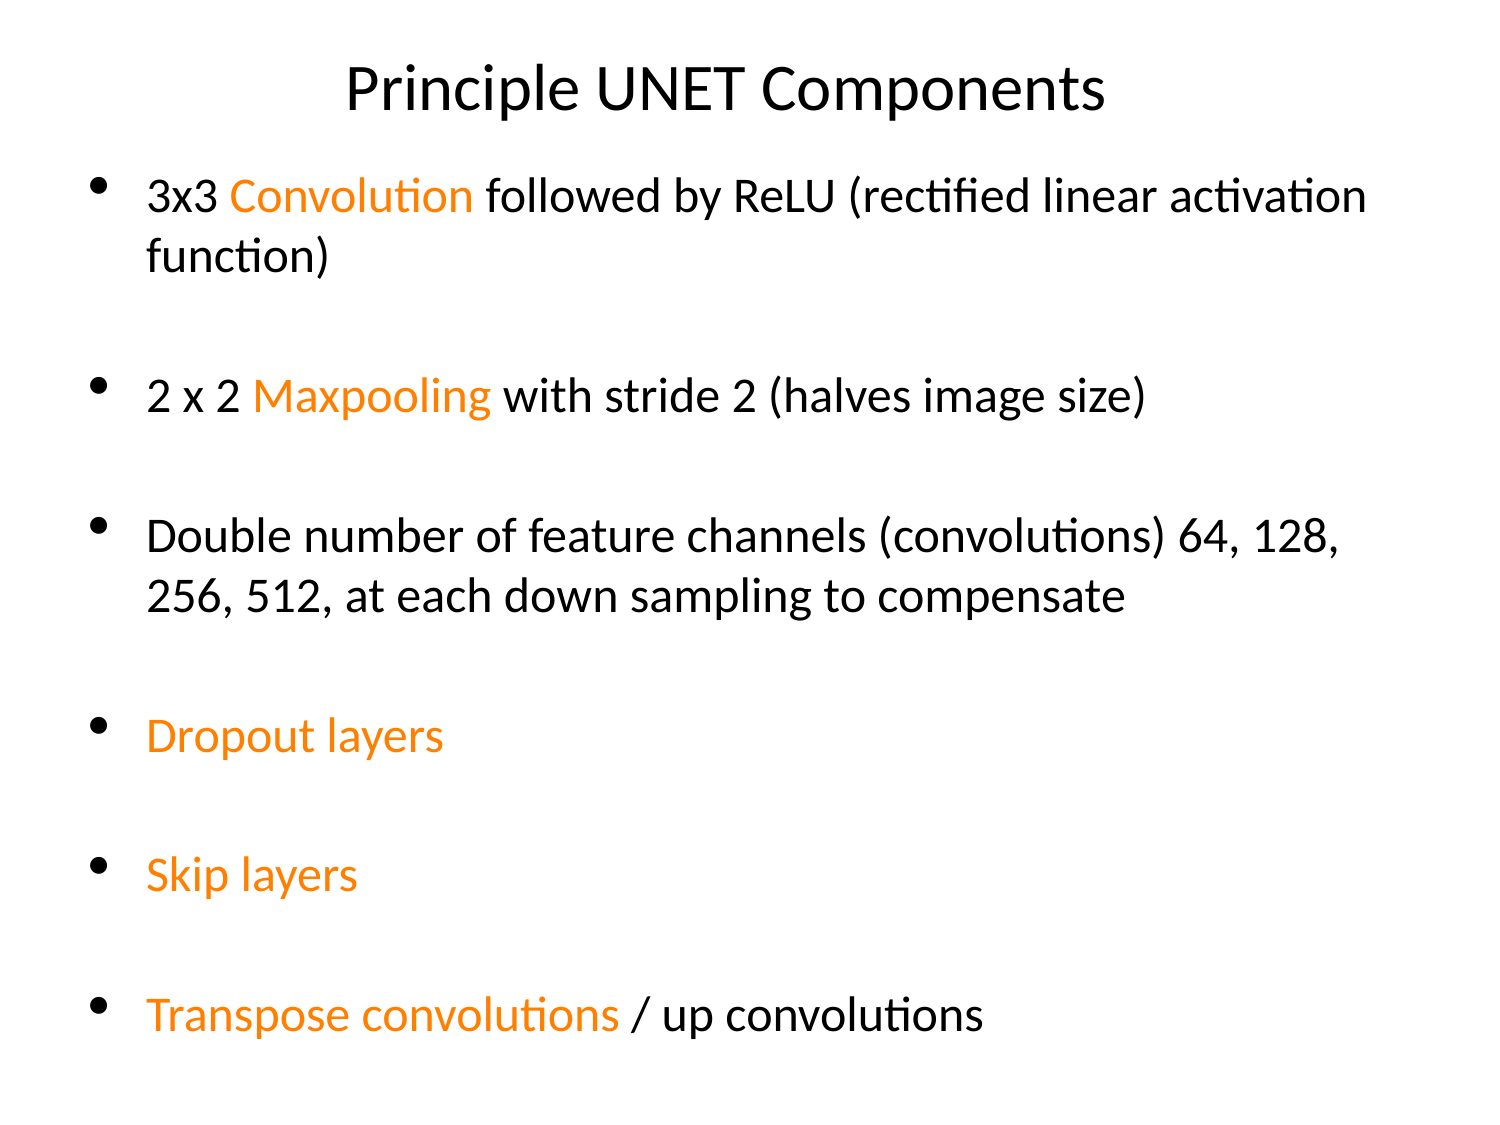

Principle UNET Components
3x3 Convolution followed by ReLU (rectified linear activation function)
2 x 2 Maxpooling with stride 2 (halves image size)
Double number of feature channels (convolutions) 64, 128, 256, 512, at each down sampling to compensate
Dropout layers
Skip layers
Transpose convolutions / up convolutions